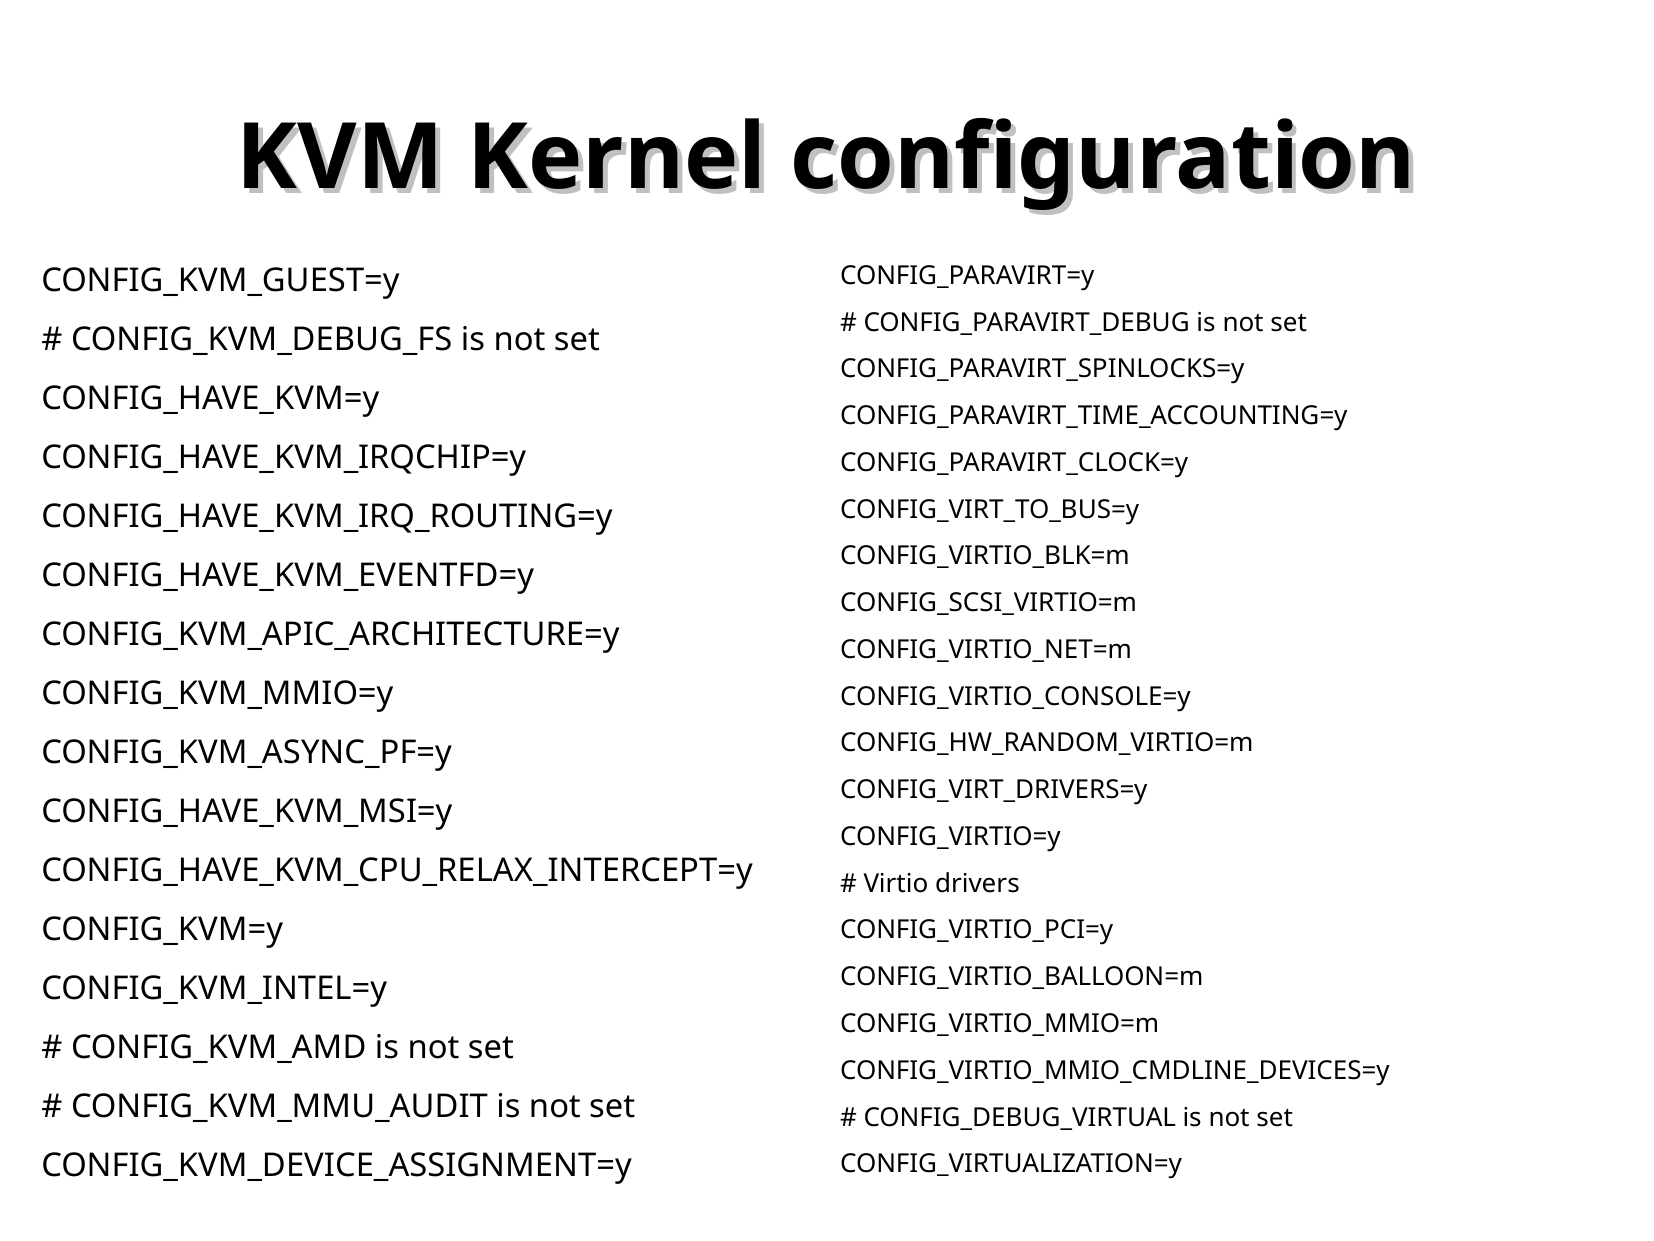

# KVM Kernel configuration
CONFIG_KVM_GUEST=y
# CONFIG_KVM_DEBUG_FS is not set
CONFIG_HAVE_KVM=y
CONFIG_HAVE_KVM_IRQCHIP=y
CONFIG_HAVE_KVM_IRQ_ROUTING=y
CONFIG_HAVE_KVM_EVENTFD=y
CONFIG_KVM_APIC_ARCHITECTURE=y
CONFIG_KVM_MMIO=y
CONFIG_KVM_ASYNC_PF=y
CONFIG_HAVE_KVM_MSI=y
CONFIG_HAVE_KVM_CPU_RELAX_INTERCEPT=y
CONFIG_KVM=y
CONFIG_KVM_INTEL=y
# CONFIG_KVM_AMD is not set
# CONFIG_KVM_MMU_AUDIT is not set
CONFIG_KVM_DEVICE_ASSIGNMENT=y
CONFIG_PARAVIRT=y
# CONFIG_PARAVIRT_DEBUG is not set
CONFIG_PARAVIRT_SPINLOCKS=y
CONFIG_PARAVIRT_TIME_ACCOUNTING=y
CONFIG_PARAVIRT_CLOCK=y
CONFIG_VIRT_TO_BUS=y
CONFIG_VIRTIO_BLK=m
CONFIG_SCSI_VIRTIO=m
CONFIG_VIRTIO_NET=m
CONFIG_VIRTIO_CONSOLE=y
CONFIG_HW_RANDOM_VIRTIO=m
CONFIG_VIRT_DRIVERS=y
CONFIG_VIRTIO=y
# Virtio drivers
CONFIG_VIRTIO_PCI=y
CONFIG_VIRTIO_BALLOON=m
CONFIG_VIRTIO_MMIO=m
CONFIG_VIRTIO_MMIO_CMDLINE_DEVICES=y
# CONFIG_DEBUG_VIRTUAL is not set
CONFIG_VIRTUALIZATION=y